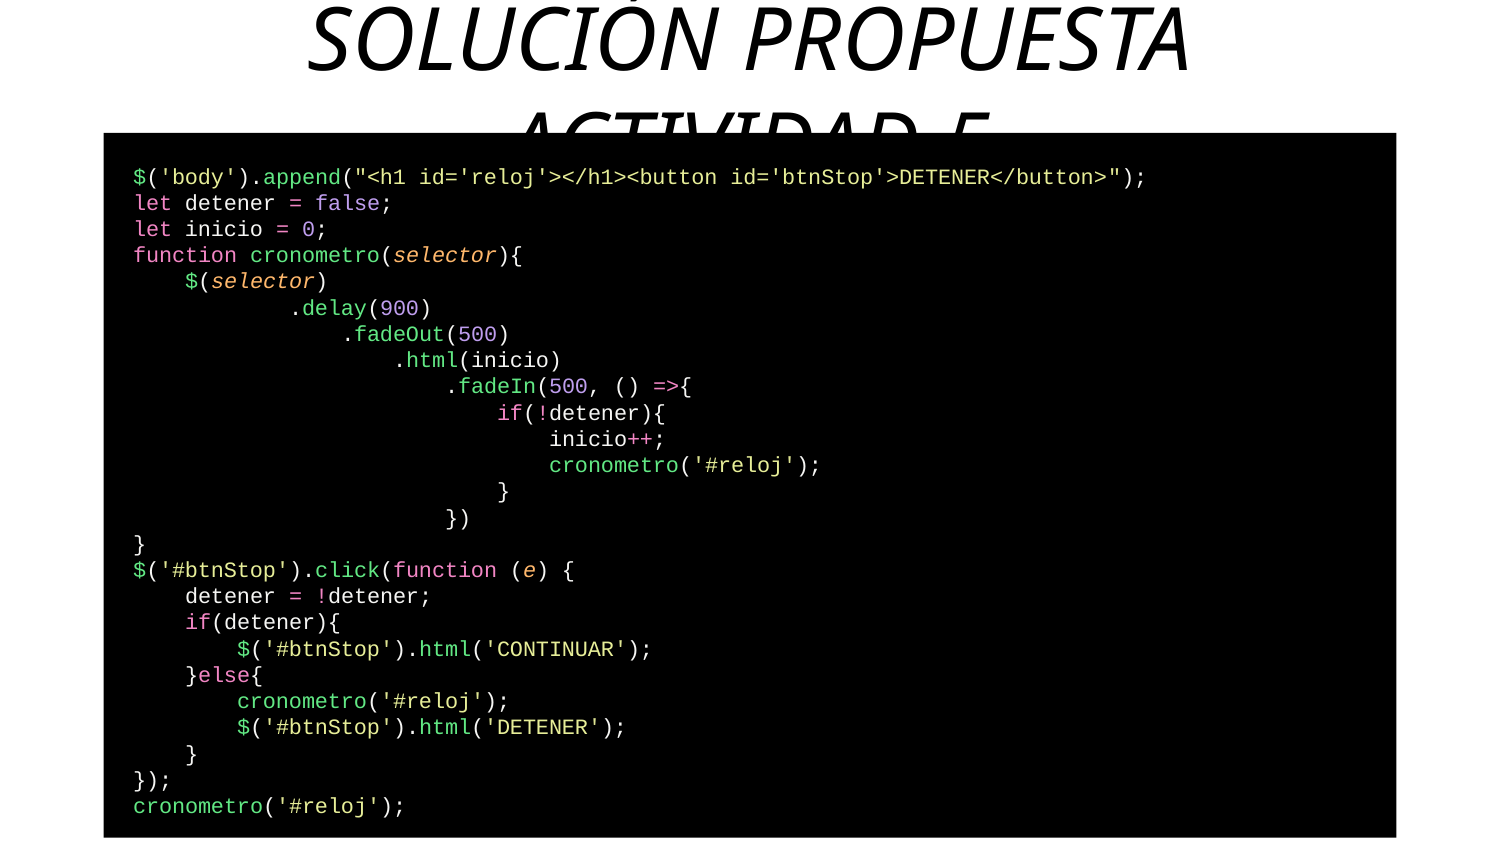

SOLUCIÓN PROPUESTA ACTIVIDAD 5
$('body').append("<h1 id='reloj'></h1><button id='btnStop'>DETENER</button>");
let detener = false;
let inicio = 0;
function cronometro(selector){
 $(selector)
 .delay(900)
 .fadeOut(500)
 .html(inicio)
 .fadeIn(500, () =>{
 if(!detener){
 inicio++;
 cronometro('#reloj');
 }
 })
}
$('#btnStop').click(function (e) {
 detener = !detener;
 if(detener){
 $('#btnStop').html('CONTINUAR');
 }else{
 cronometro('#reloj');
 $('#btnStop').html('DETENER');
 }
});
cronometro('#reloj');